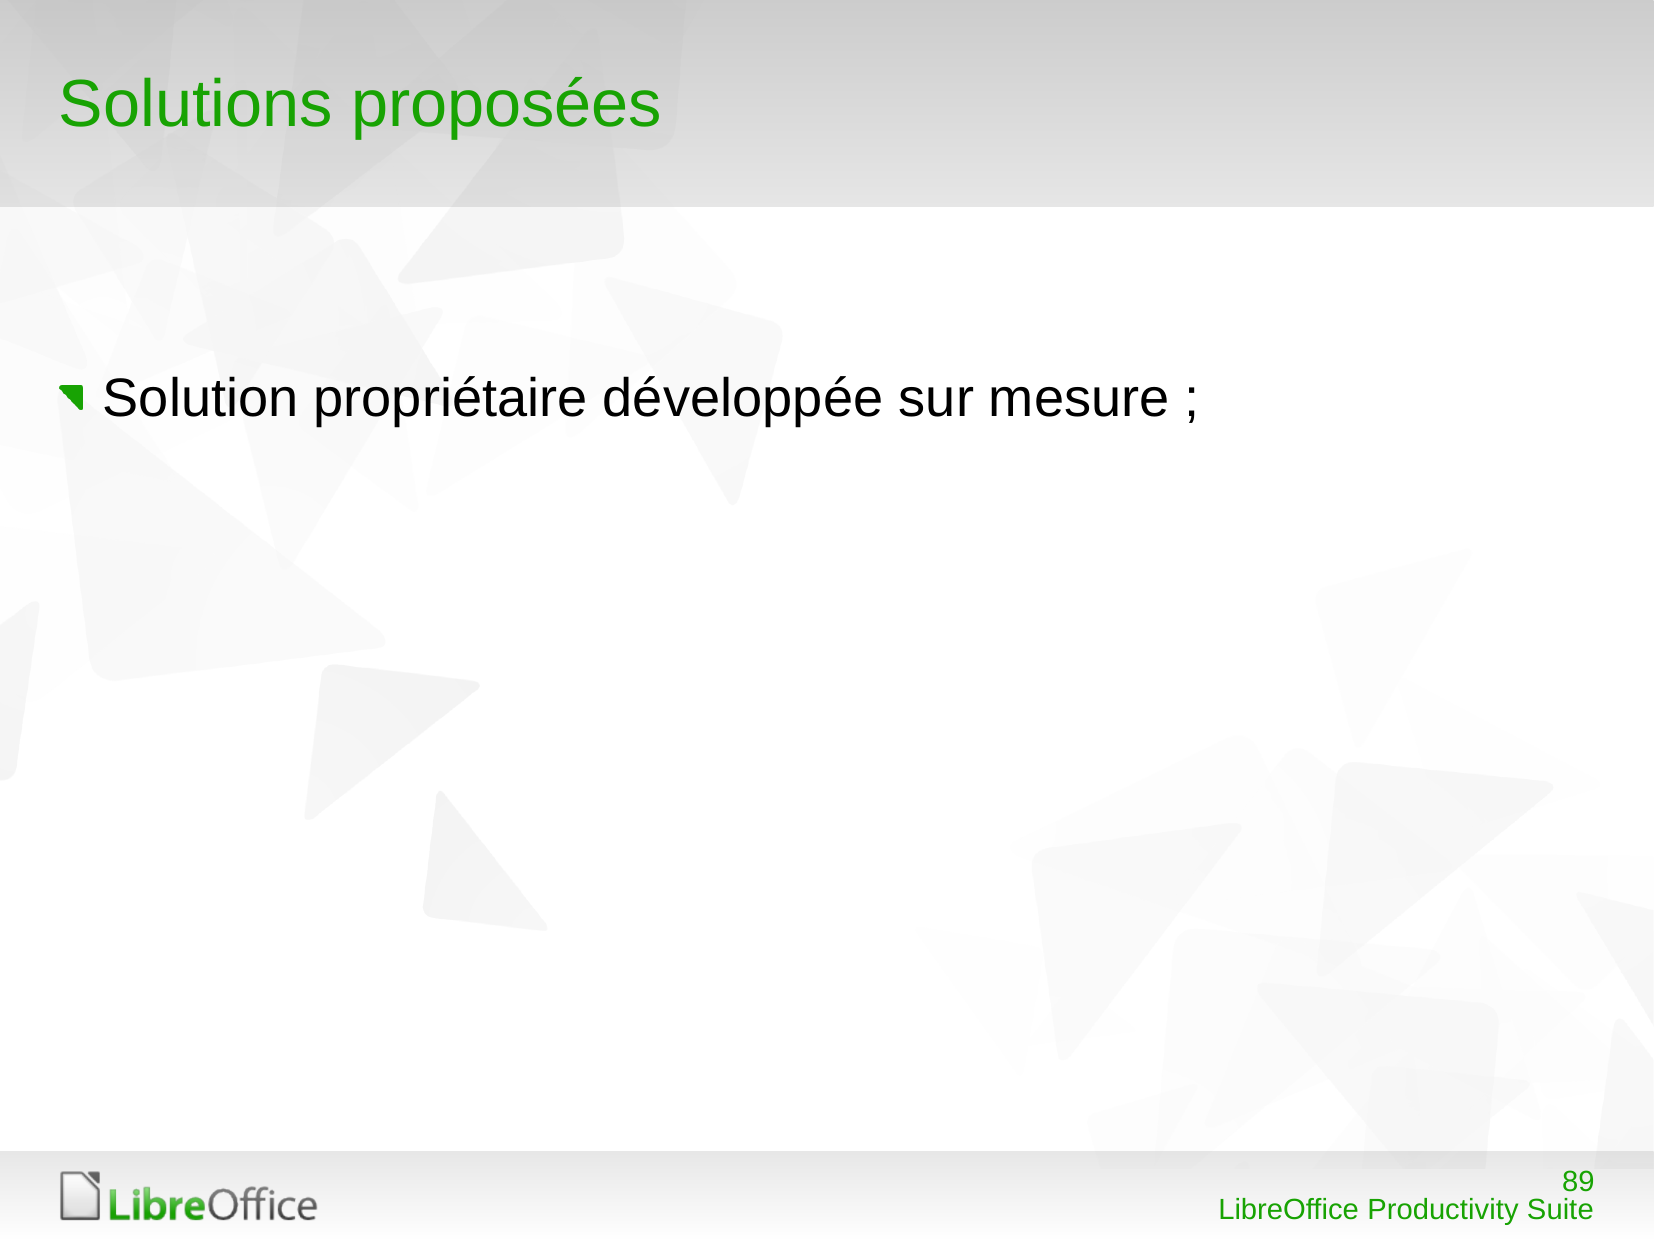

# Solutions proposées
Solution propriétaire développée sur mesure ;
89
LibreOffice Productivity Suite